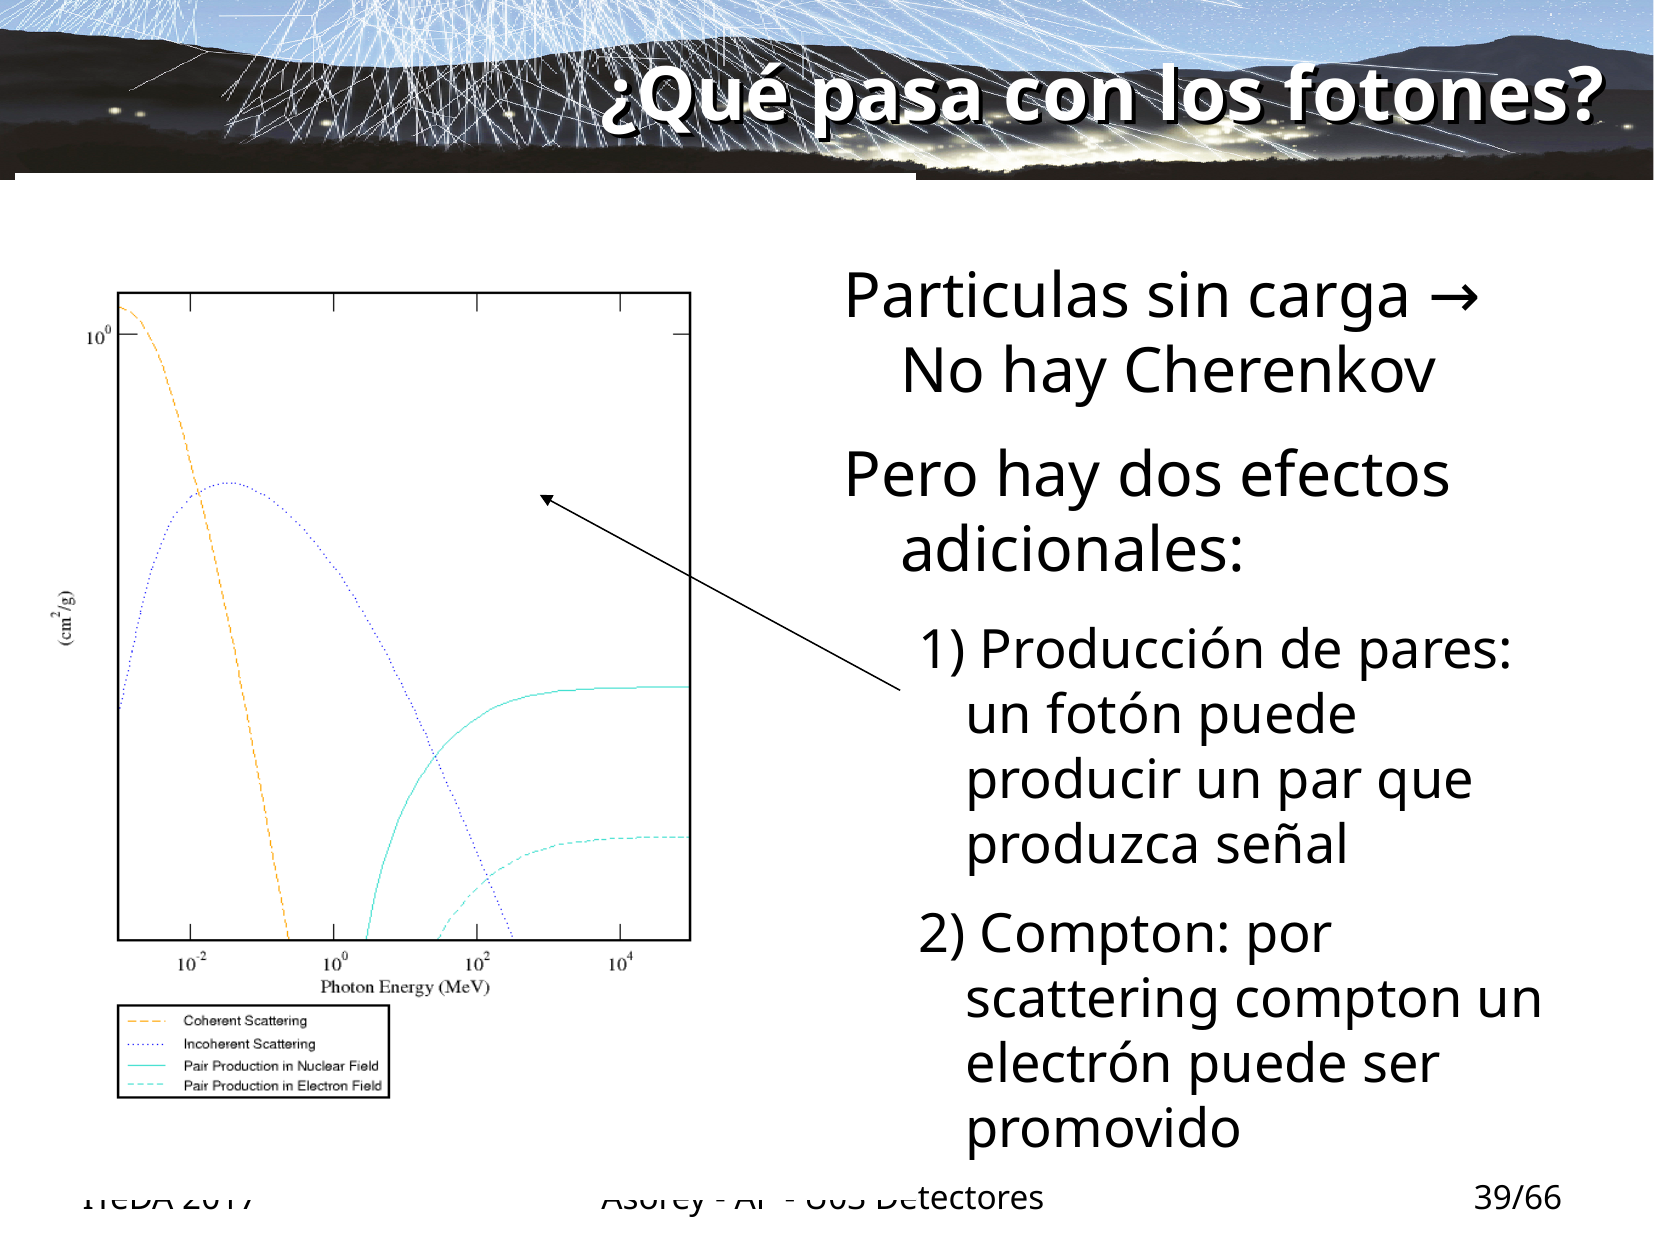

# ¿Qué pasa con los fotones?
Particulas sin carga → No hay Cherenkov
Pero hay dos efectos adicionales:
1) Producción de pares: un fotón puede producir un par que produzca señal
2) Compton: por scattering compton un electrón puede ser promovido
ITeDA 2017
Asorey - AP - U03 Detectores
39